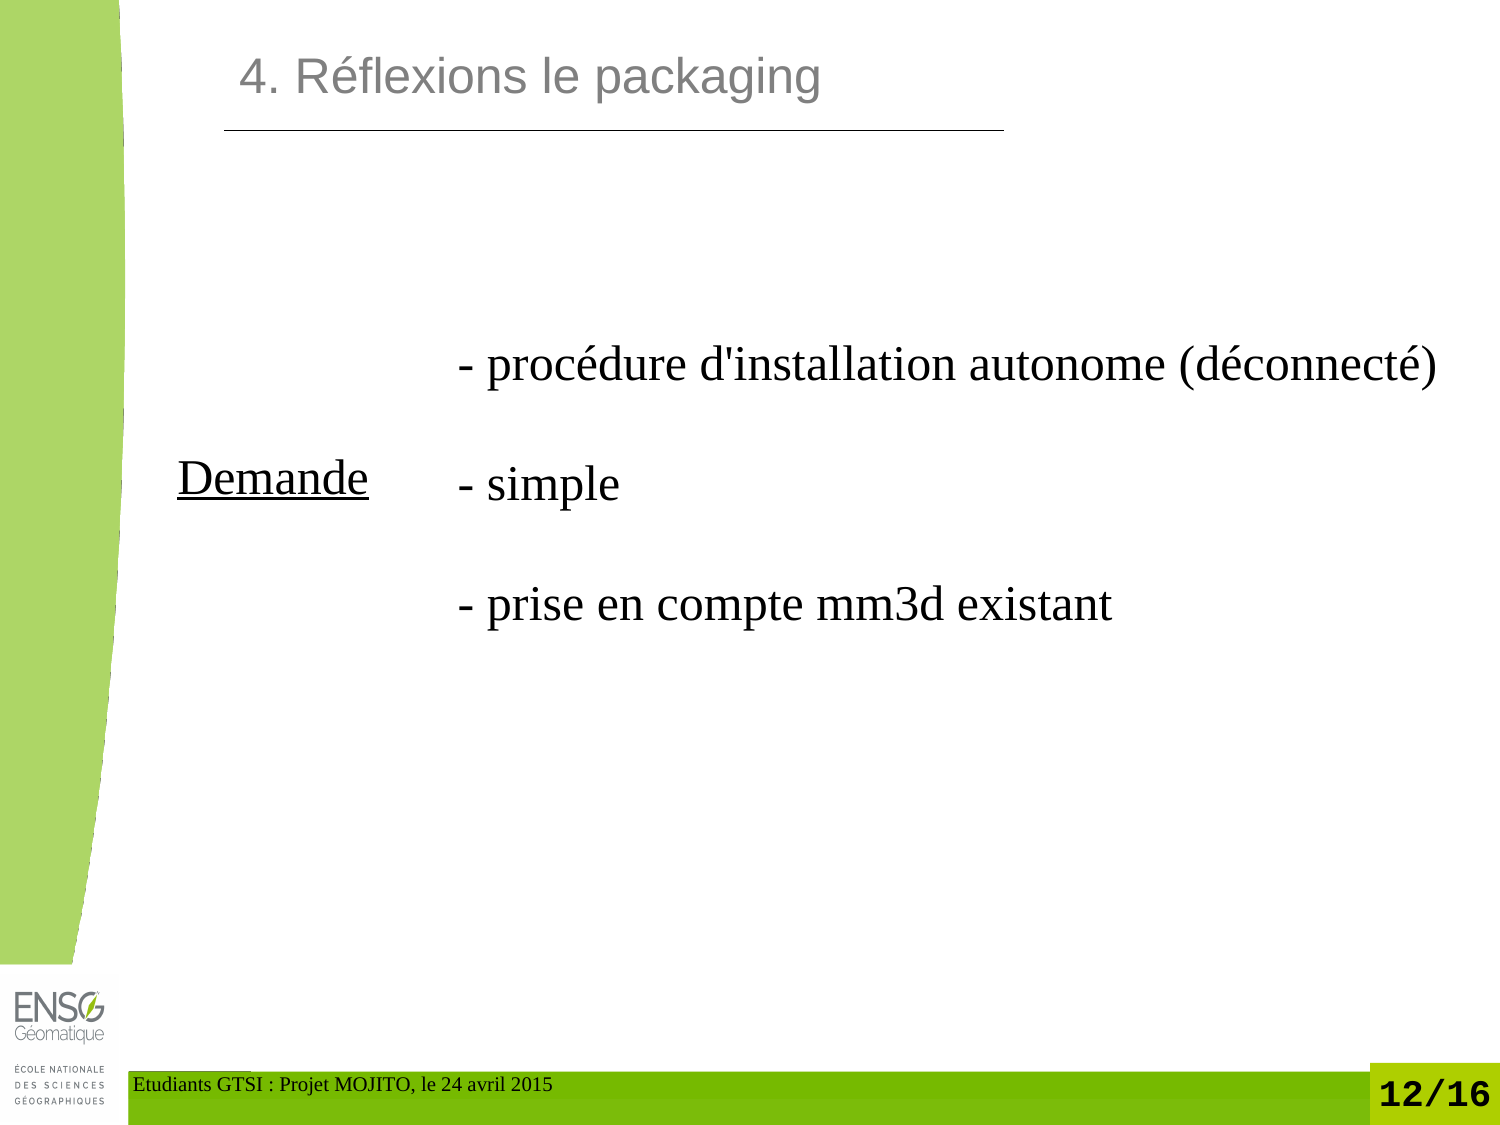

# 4. Réflexions le packaging
- procédure d'installation autonome (déconnecté)
- simple
- prise en compte mm3d existant
Demande